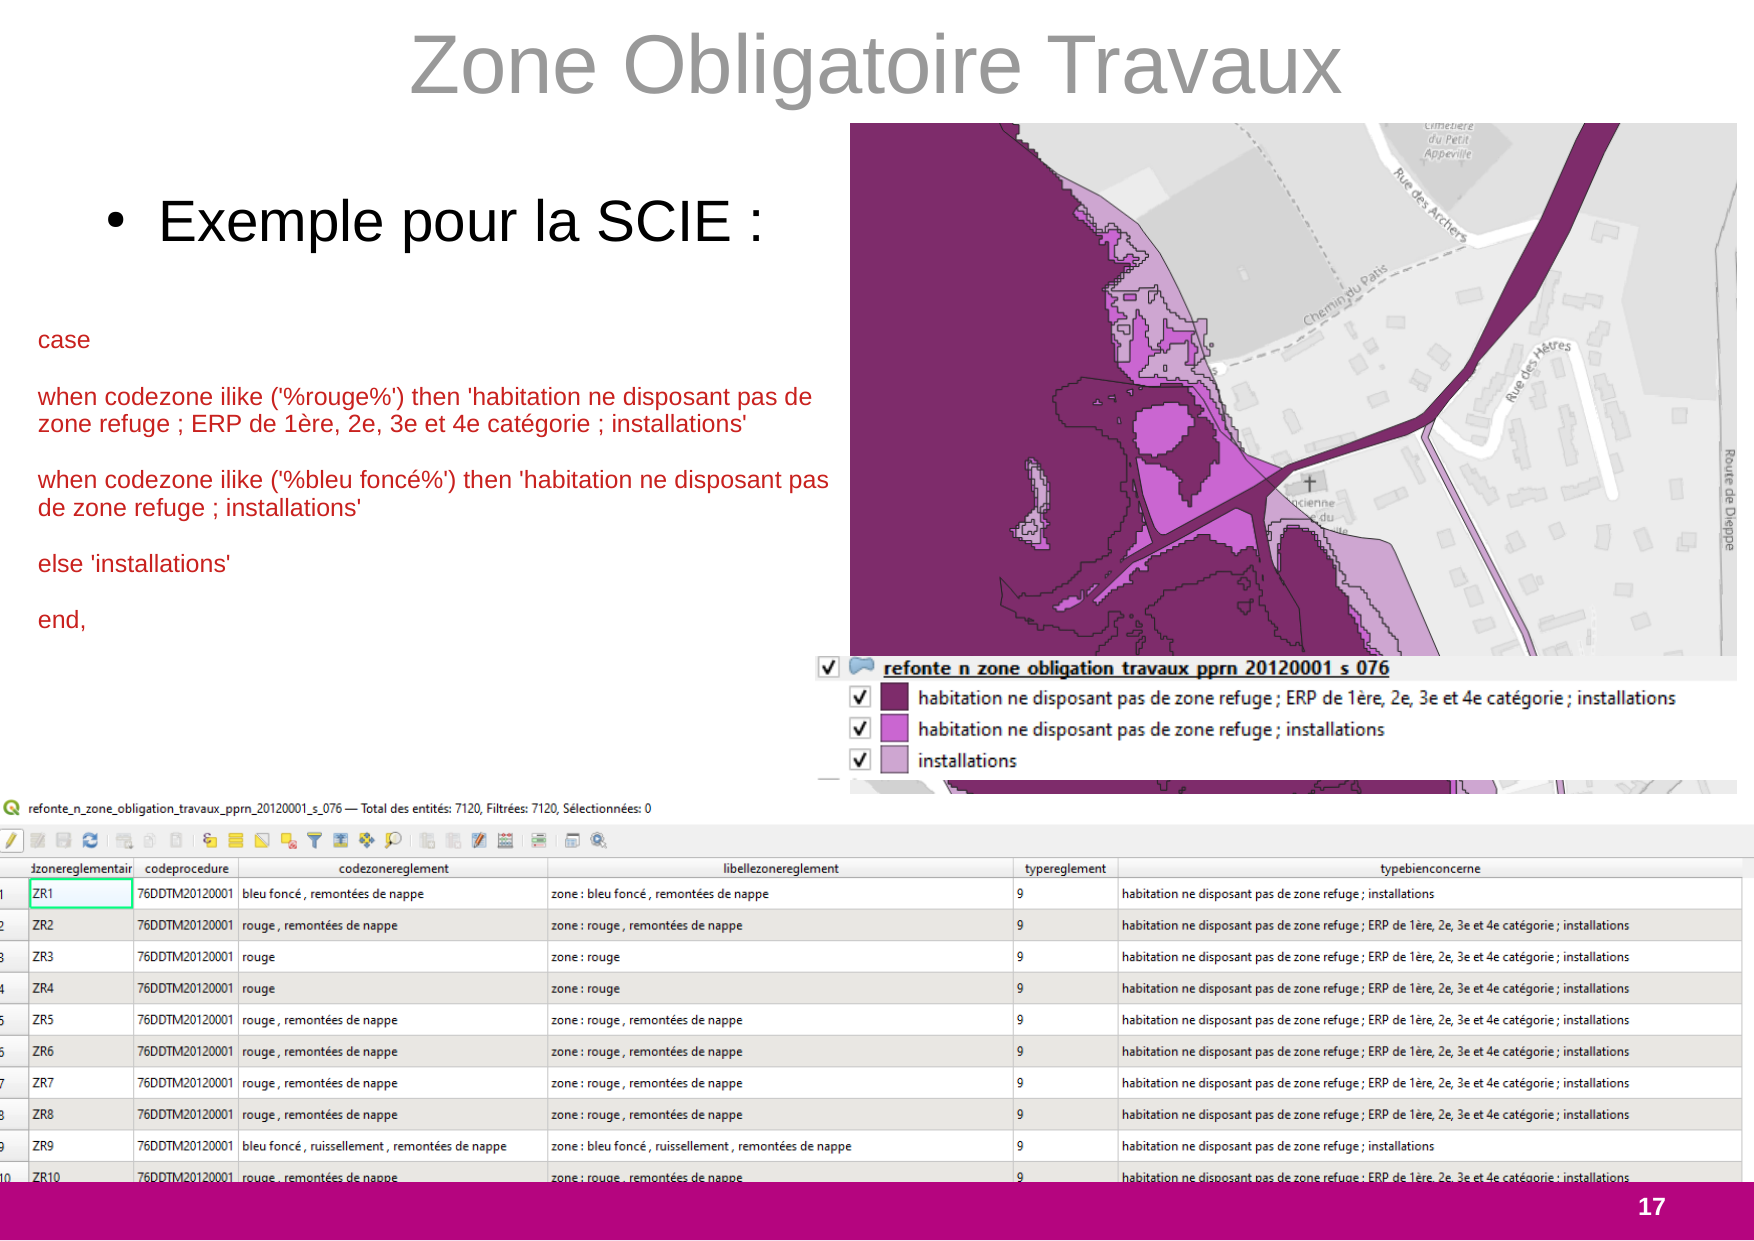

# Zone Obligatoire Travaux
Exemple pour la SCIE :
case
when codezone ilike ('%rouge%') then 'habitation ne disposant pas de zone refuge ; ERP de 1ère, 2e, 3e et 4e catégorie ; installations'
when codezone ilike ('%bleu foncé%') then 'habitation ne disposant pas de zone refuge ; installations'
else 'installations'
end,
17